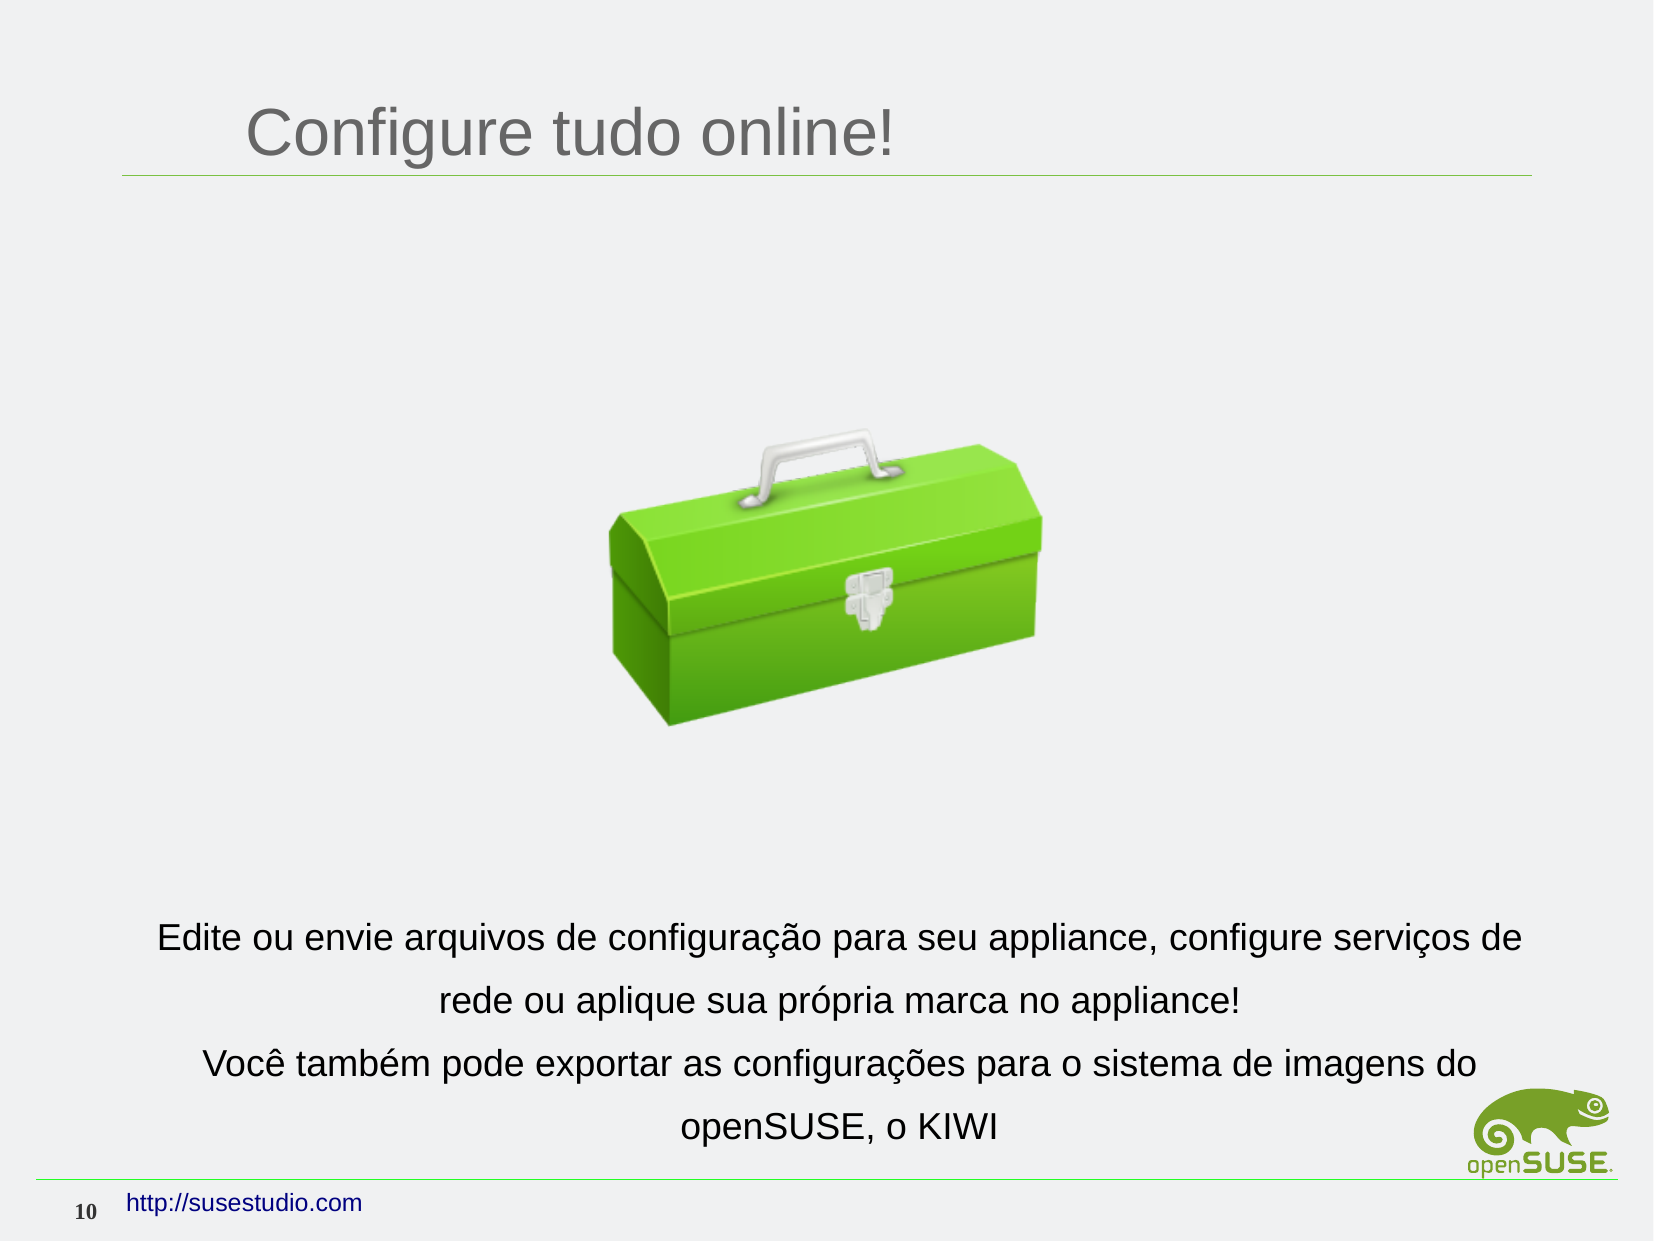

# Configure tudo online!
Edite ou envie arquivos de configuração para seu appliance, configure serviços de rede ou aplique sua própria marca no appliance!
Você também pode exportar as configurações para o sistema de imagens do openSUSE, o KIWI
http://susestudio.com
10
Construindo appliances com o SUSE Studio